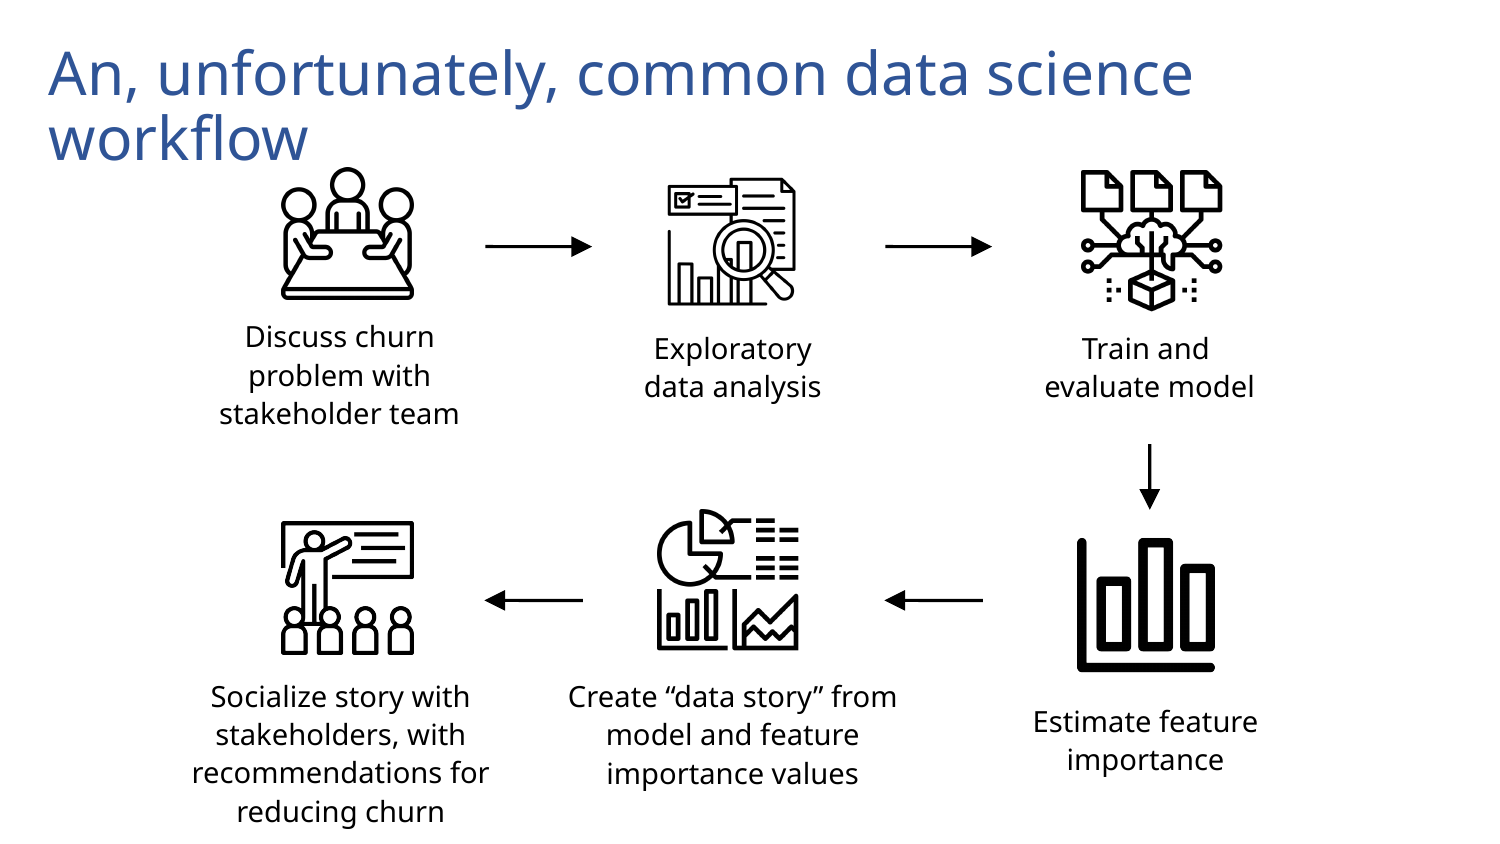

# An, unfortunately, common data science workflow
Discuss churn problem with stakeholder team
Exploratory data analysis
Train and
evaluate model
Socialize story with stakeholders, with recommendations for reducing churn
Create “data story” from model and feature importance values
Estimate feature importance